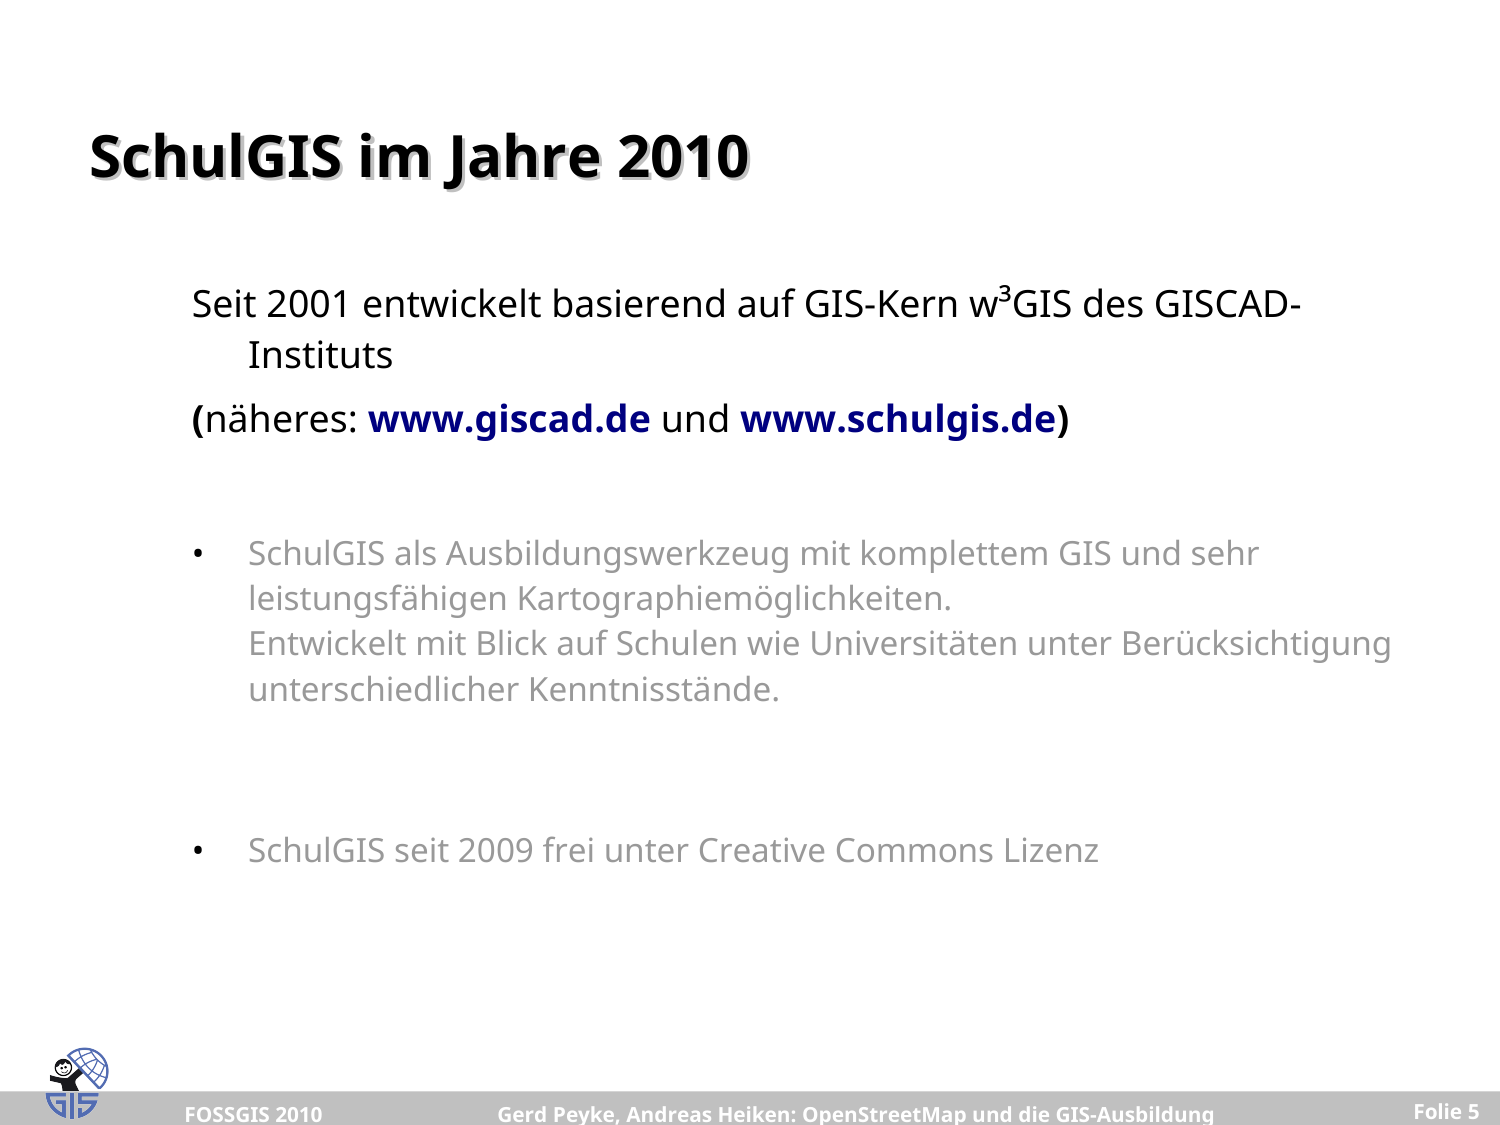

# SchulGIS im Jahre 2010
Seit 2001 entwickelt basierend auf GIS-Kern w³GIS des GISCAD-Instituts
(näheres: www.giscad.de und www.schulgis.de)
SchulGIS als Ausbildungswerkzeug mit komplettem GIS und sehr leistungsfähigen Kartographiemöglichkeiten.
Entwickelt mit Blick auf Schulen wie Universitäten unter Berücksichtigung unterschiedlicher Kenntnisstände.
SchulGIS seit 2009 frei unter Creative Commons Lizenz
5
17. Februar 2010
Mündliche Promotionsprüfung - Heiken